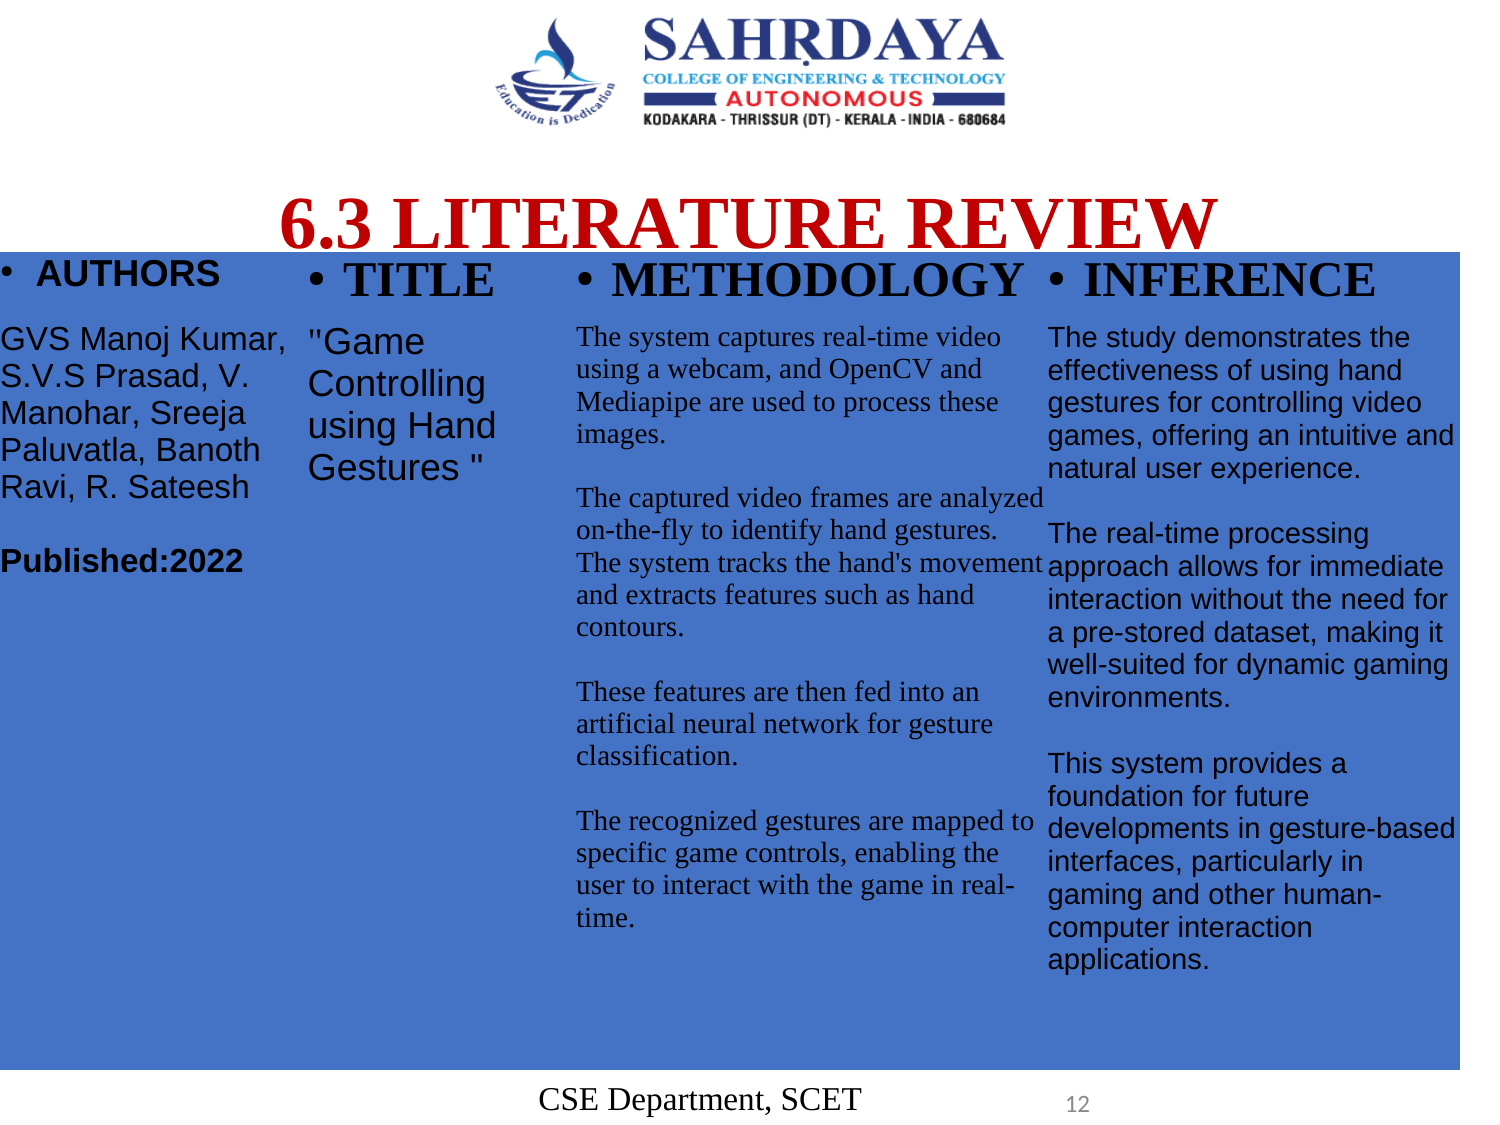

# 6.3 LITERATURE REVIEW
| AUTHORS | TITLE | METHODOLOGY | INFERENCE |
| --- | --- | --- | --- |
| GVS Manoj Kumar, S.V.S Prasad, V. Manohar, Sreeja Paluvatla, Banoth Ravi, R. Sateesh Published:2022 | "Game Controlling using Hand Gestures " | The system captures real-time video using a webcam, and OpenCV and Mediapipe are used to process these images. The captured video frames are analyzed on-the-fly to identify hand gestures. The system tracks the hand's movement and extracts features such as hand contours. These features are then fed into an artificial neural network for gesture classification. The recognized gestures are mapped to specific game controls, enabling the user to interact with the game in real-time. | The study demonstrates the effectiveness of using hand gestures for controlling video games, offering an intuitive and natural user experience. The real-time processing approach allows for immediate interaction without the need for a pre-stored dataset, making it well-suited for dynamic gaming environments. This system provides a foundation for future developments in gesture-based interfaces, particularly in gaming and other human-computer interaction applications. |
CSE Department, SCET​
12